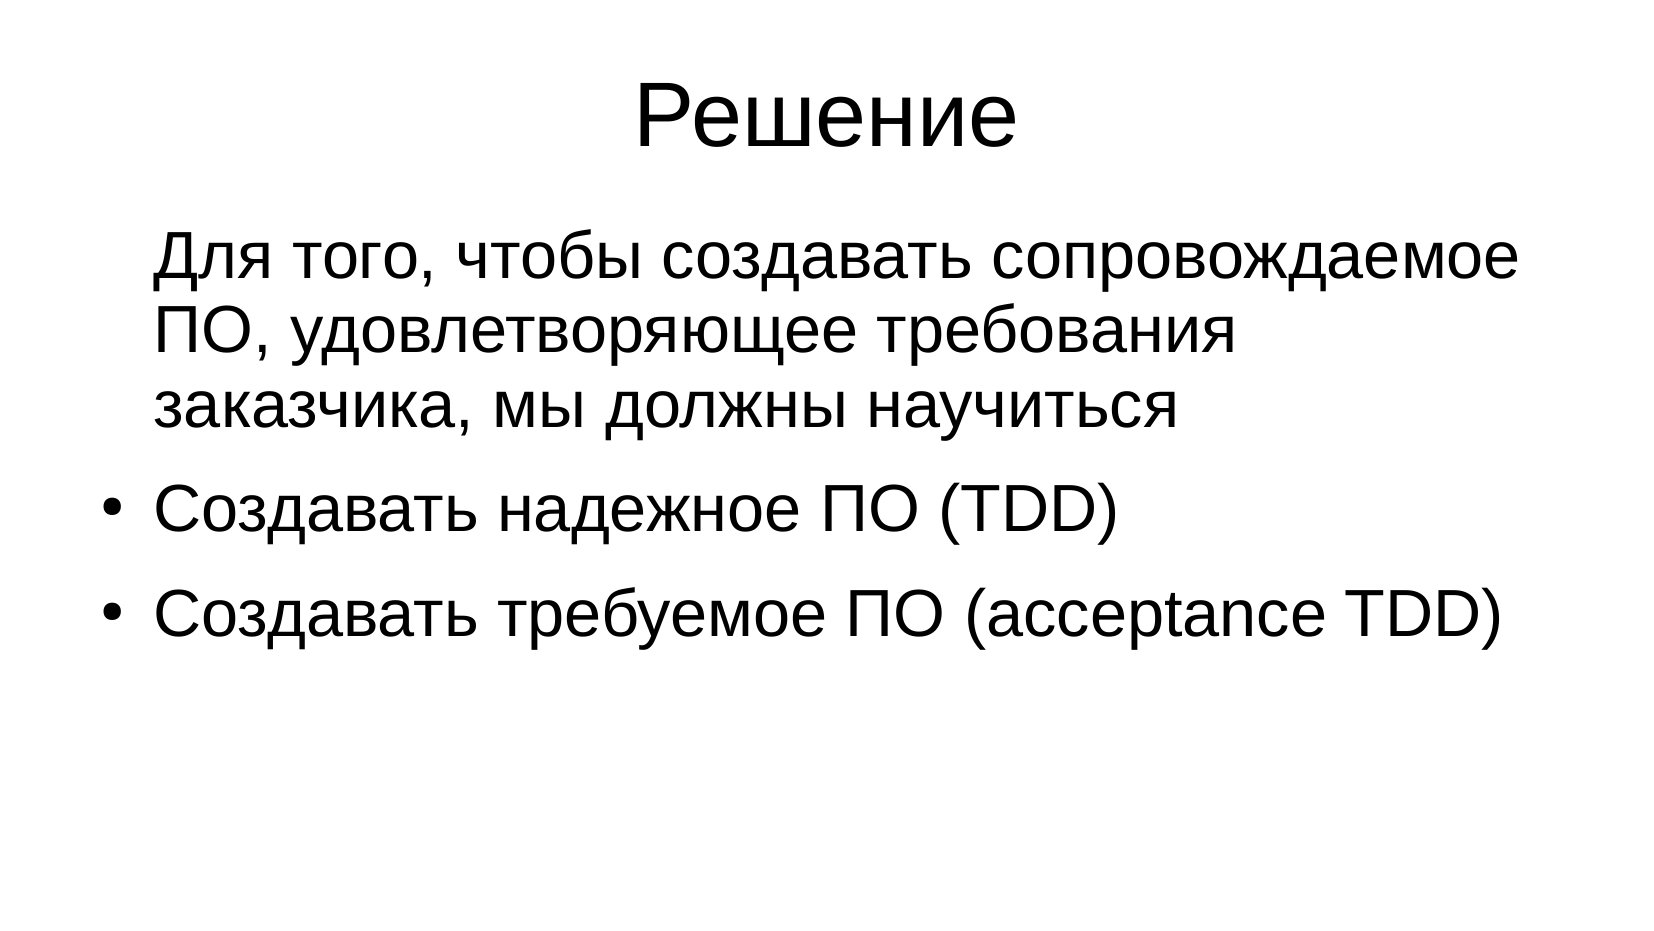

# Решение
Для того, чтобы создавать сопровождаемое ПО, удовлетворяющее требования заказчика, мы должны научиться
Создавать надежное ПО (TDD)
Создавать требуемое ПО (acceptance TDD)